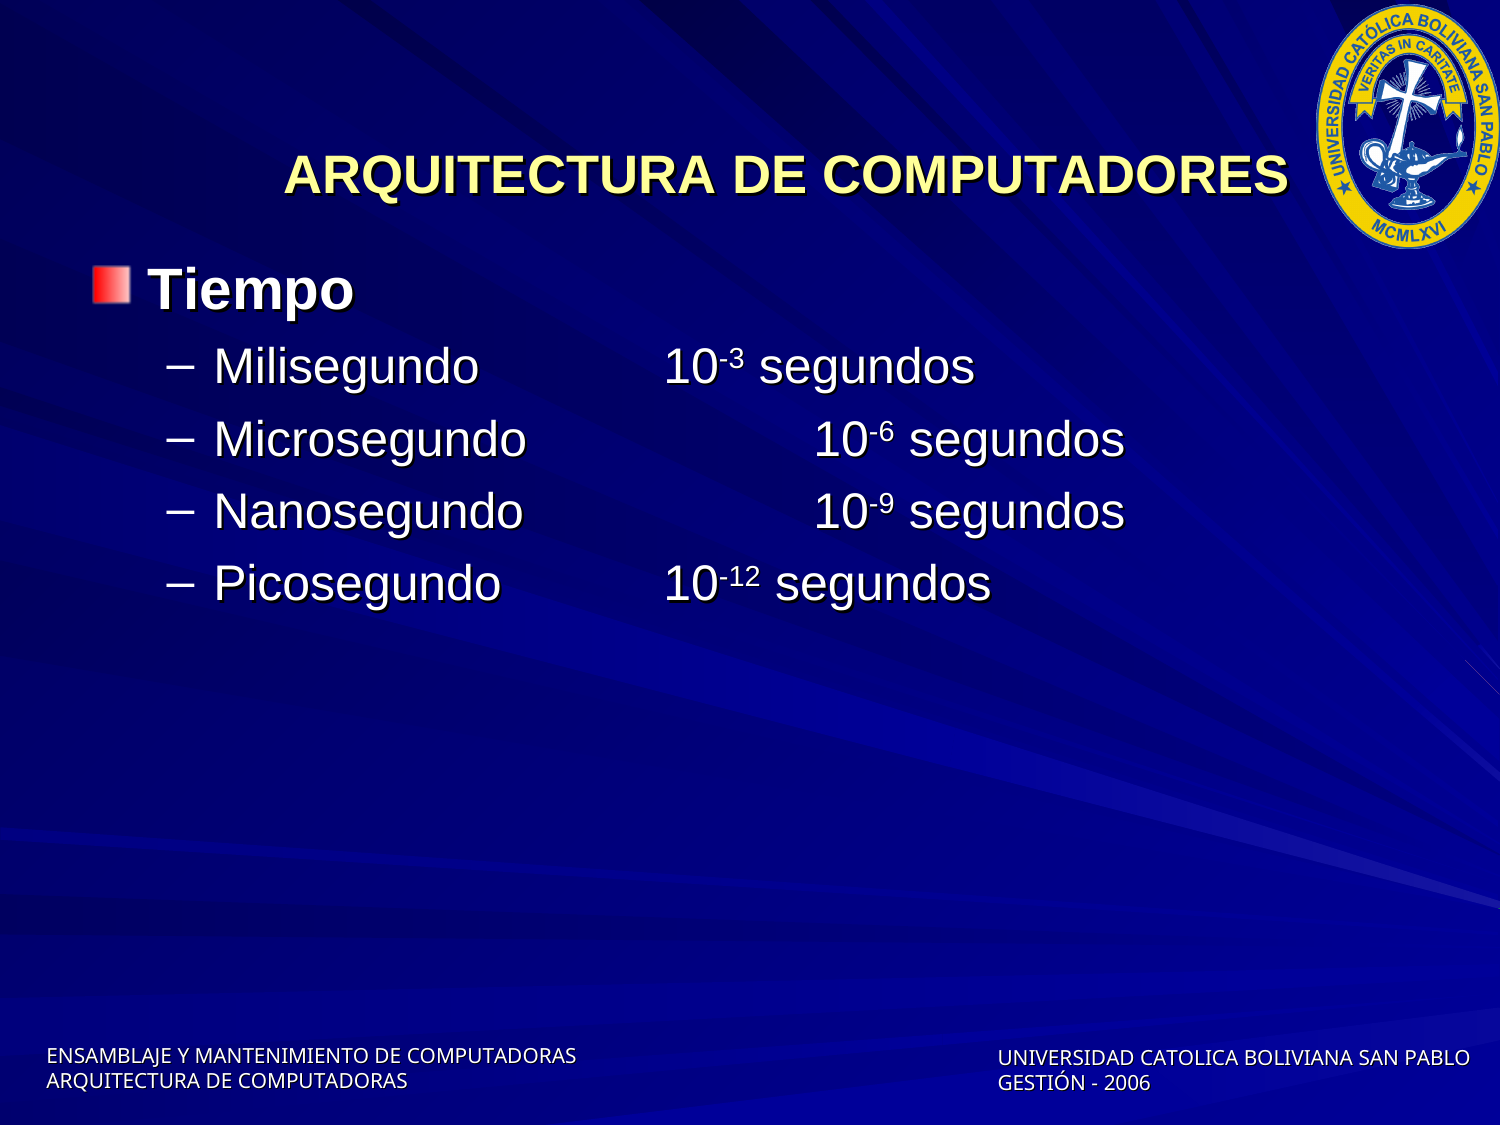

ARQUITECTURA DE COMPUTADORES
# Tiempo
Milisegundo 		10-3 segundos
Microsegundo 		10-6 segundos
Nanosegundo	 	10-9 segundos
Picosegundo	 	10-12 segundos